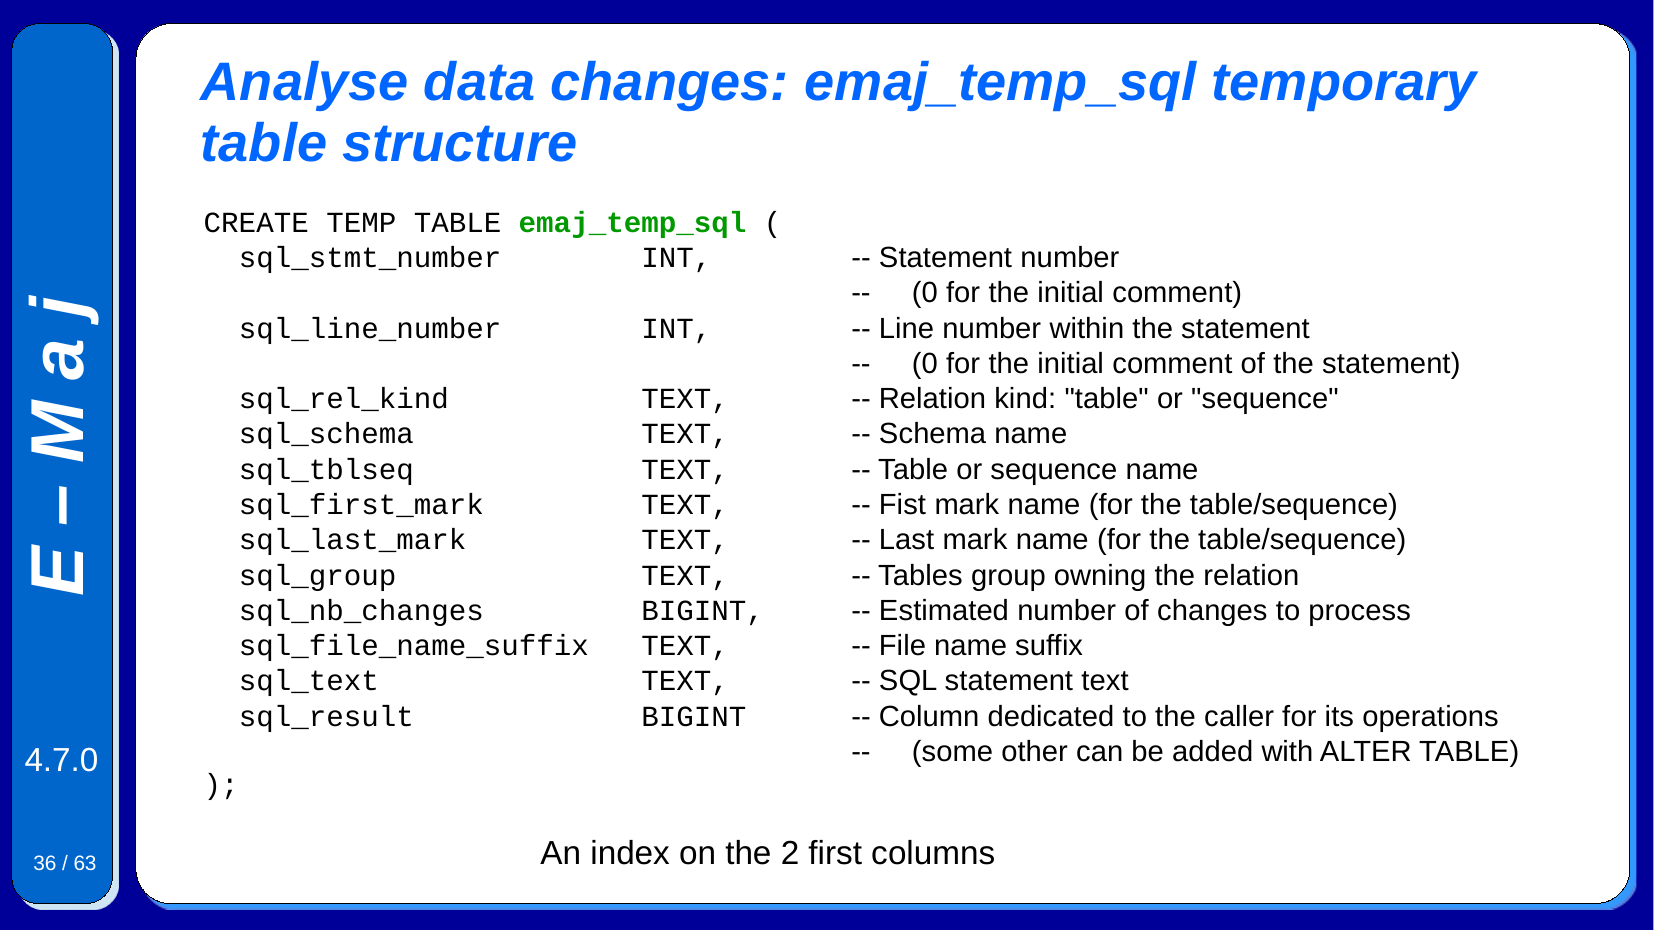

# Analyse data changes: emaj_temp_sql temporary table structure
CREATE TEMP TABLE emaj_temp_sql (
 sql_stmt_number INT, -- Statement number
 -- (0 for the initial comment)
 sql_line_number INT, -- Line number within the statement
 -- (0 for the initial comment of the statement)
 sql_rel_kind TEXT, -- Relation kind: "table" or "sequence"
 sql_schema TEXT, -- Schema name
 sql_tblseq TEXT, -- Table or sequence name
 sql_first_mark TEXT, -- Fist mark name (for the table/sequence)
 sql_last_mark TEXT, -- Last mark name (for the table/sequence)
 sql_group TEXT, -- Tables group owning the relation
 sql_nb_changes BIGINT, -- Estimated number of changes to process
 sql_file_name_suffix TEXT, -- File name suffix
 sql_text TEXT, -- SQL statement text
 sql_result BIGINT -- Column dedicated to the caller for its operations
 -- (some other can be added with ALTER TABLE)
);
An index on the 2 first columns